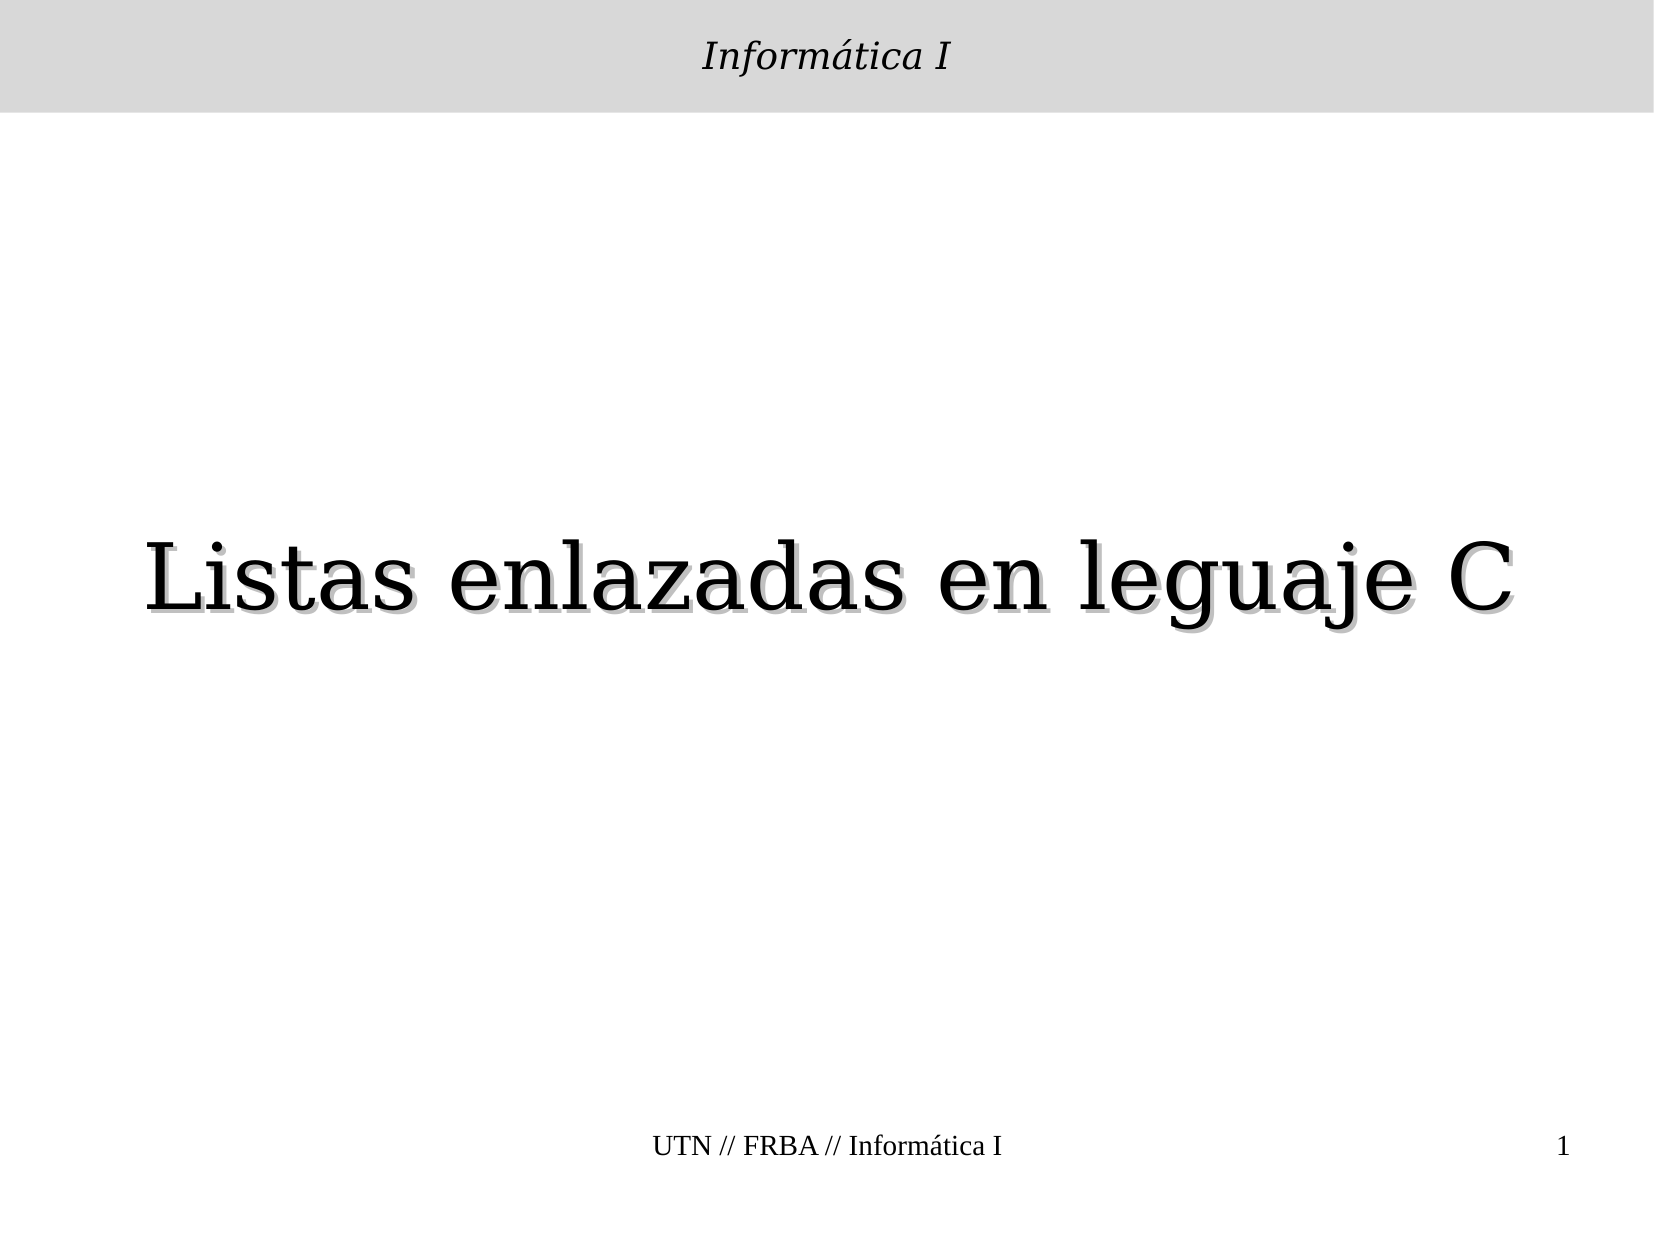

Informática I
# Listas enlazadas en leguaje C
UTN // FRBA // Informática I
1